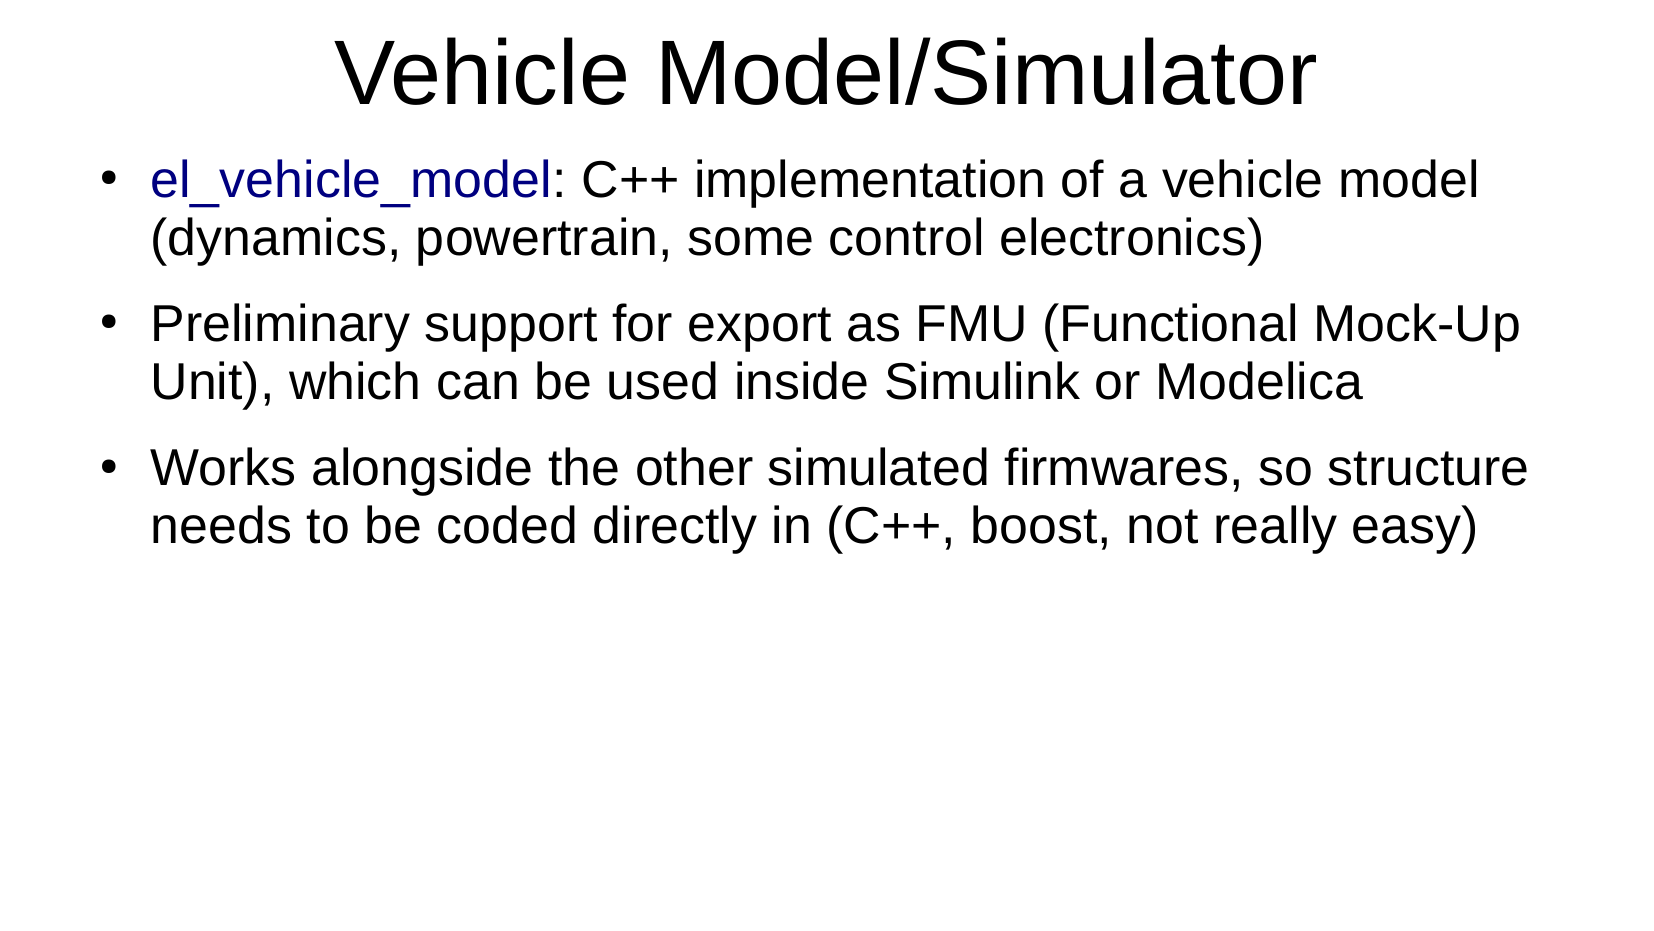

# Vehicle Model/Simulator
el_vehicle_model: C++ implementation of a vehicle model (dynamics, powertrain, some control electronics)
Preliminary support for export as FMU (Functional Mock-Up Unit), which can be used inside Simulink or Modelica
Works alongside the other simulated firmwares, so structure needs to be coded directly in (C++, boost, not really easy)